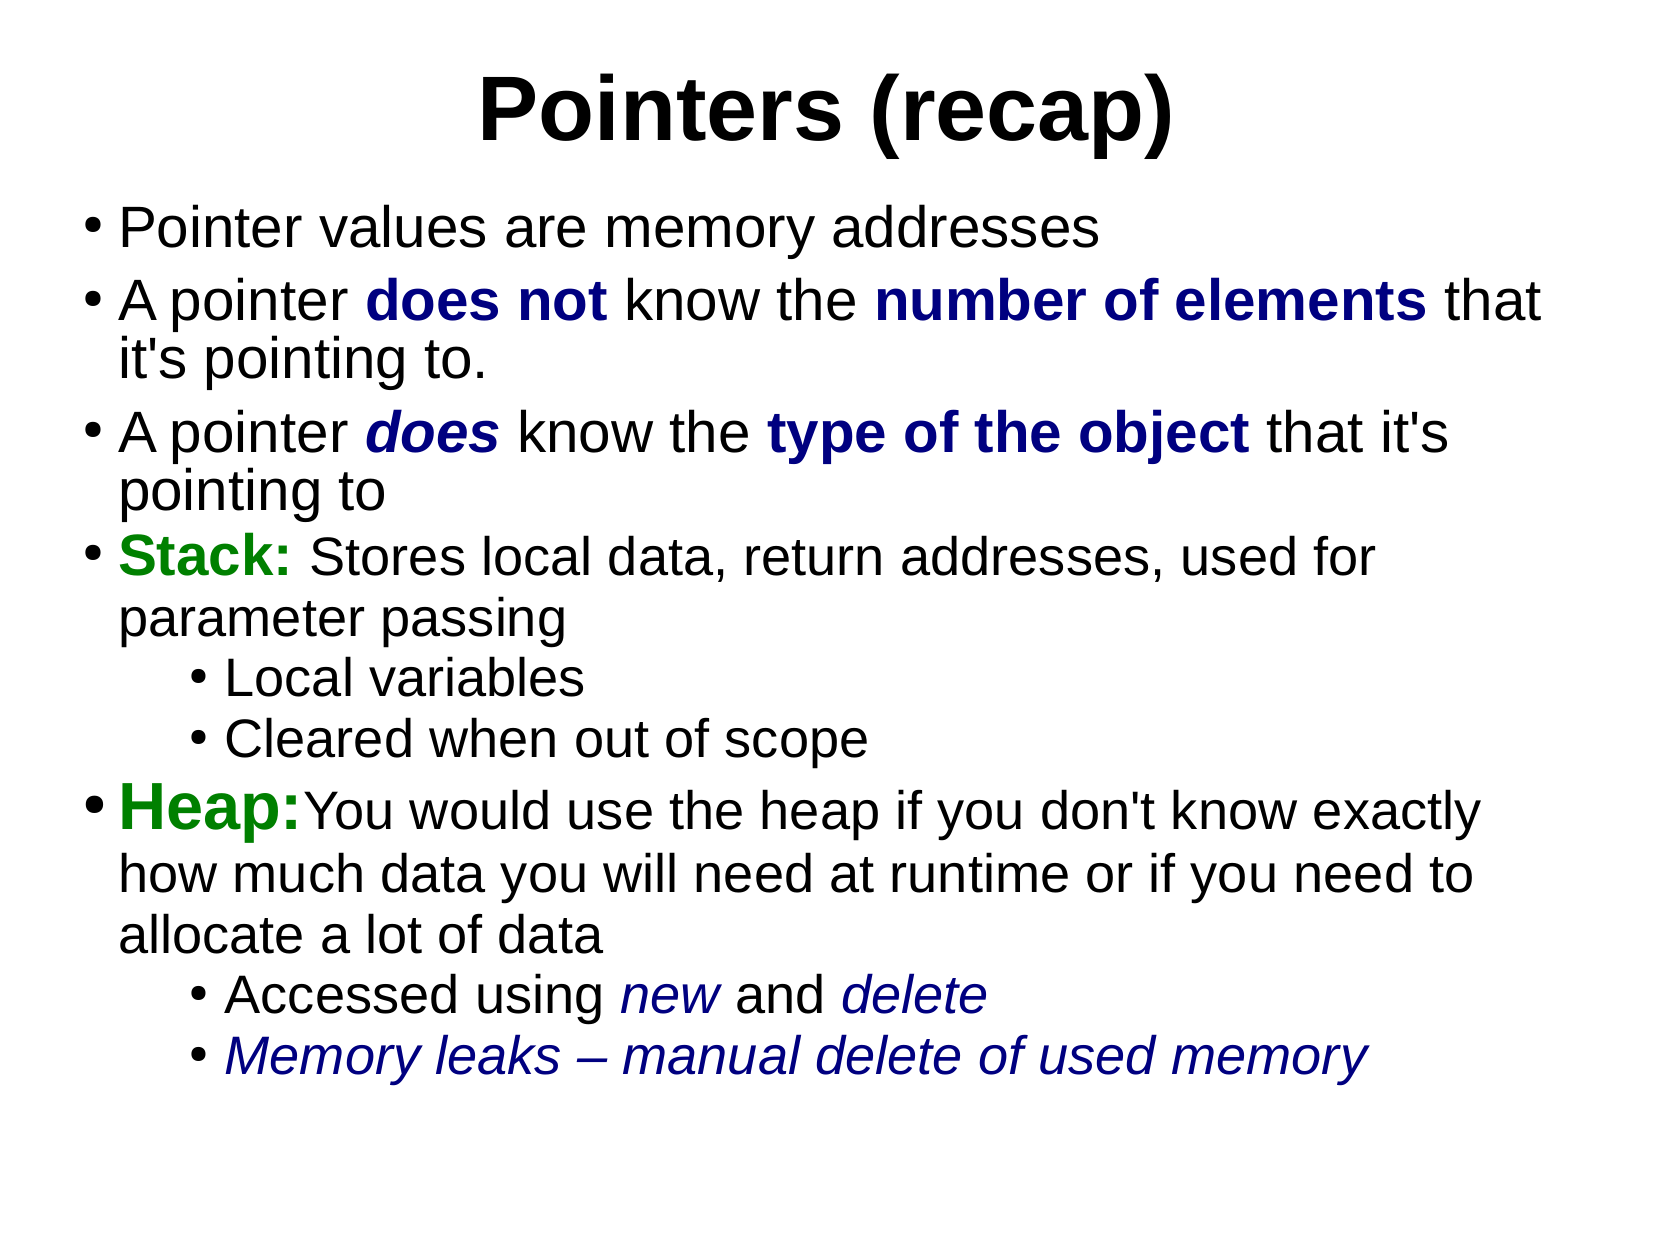

# Pointers (recap)
Pointer values are memory addresses
A pointer does not know the number of elements that it's pointing to.
A pointer does know the type of the object that it's pointing to
Stack: Stores local data, return addresses, used for parameter passing
Local variables
Cleared when out of scope
Heap:You would use the heap if you don't know exactly how much data you will need at runtime or if you need to allocate a lot of data
Accessed using new and delete
Memory leaks – manual delete of used memory